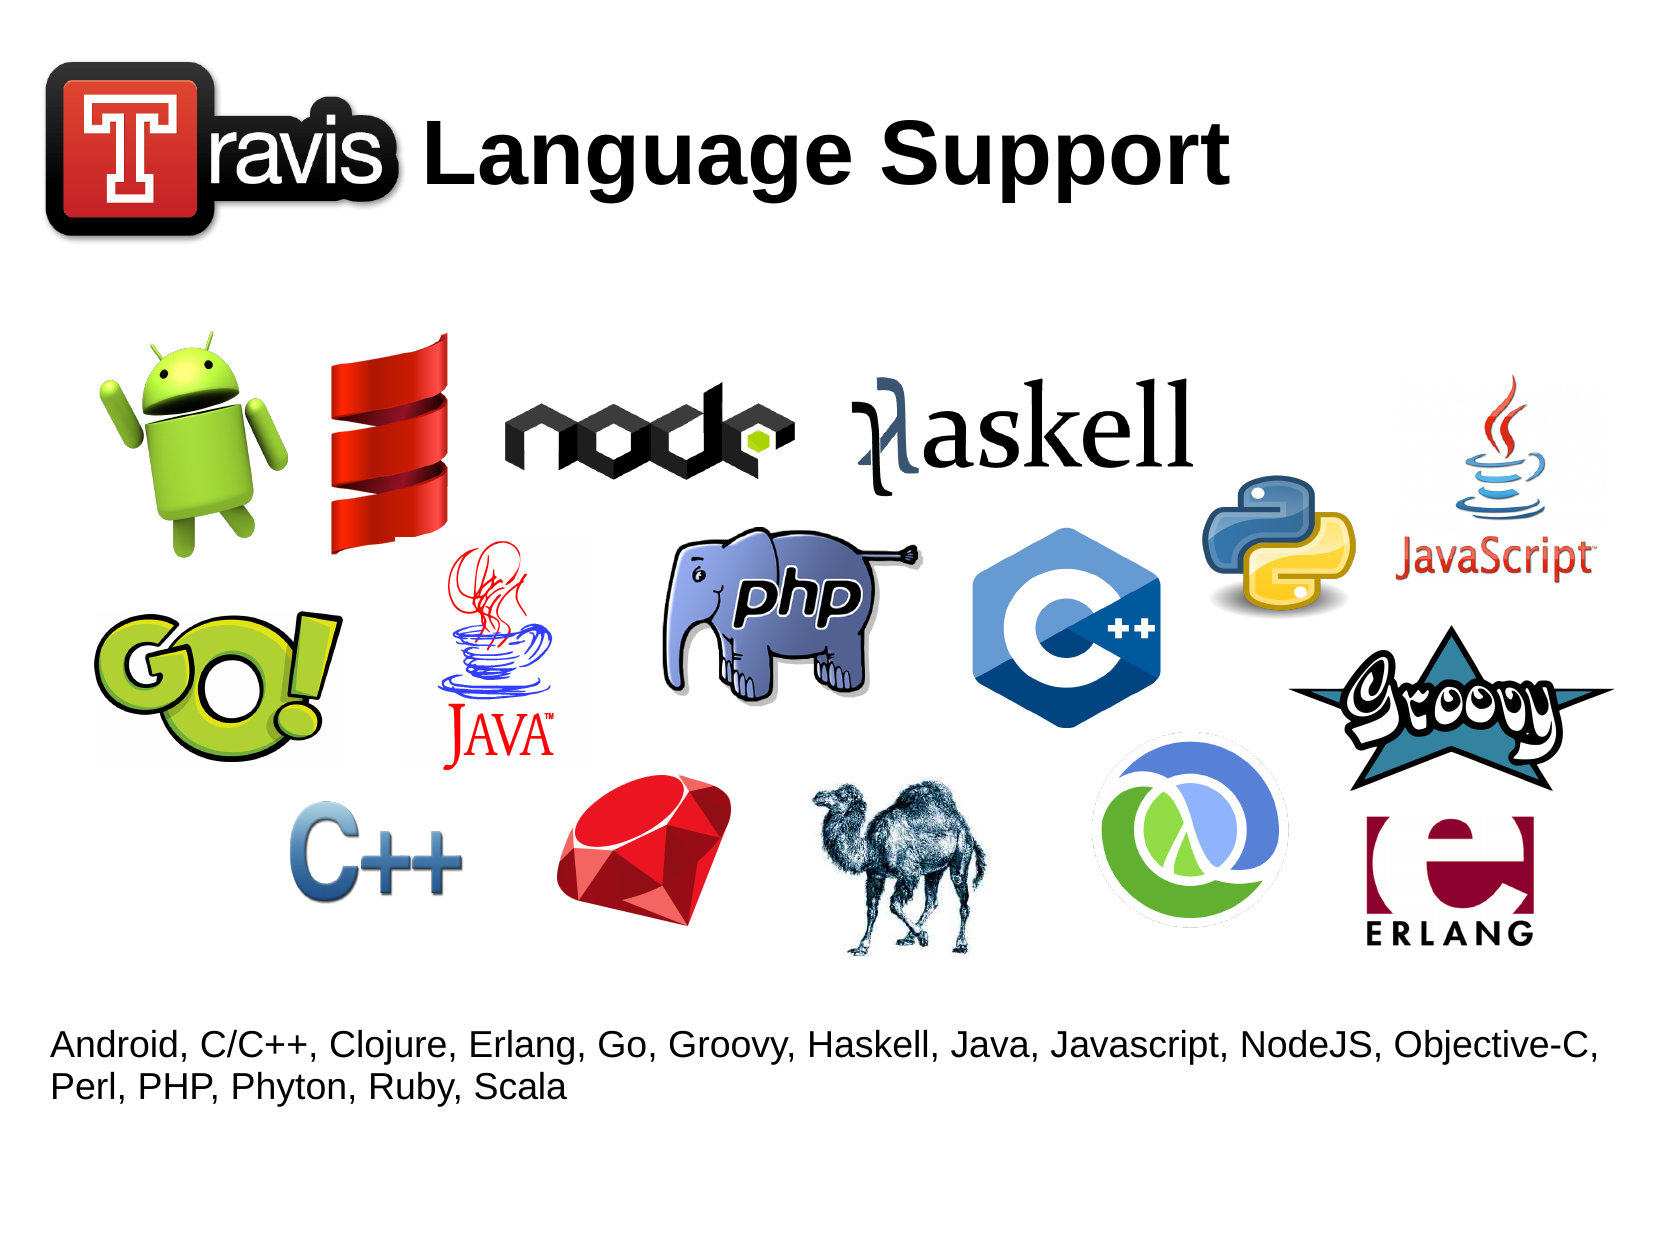

# Language Support
Android, C/C++, Clojure, Erlang, Go, Groovy, Haskell, Java, Javascript, NodeJS, Objective-C,
Perl, PHP, Phyton, Ruby, Scala